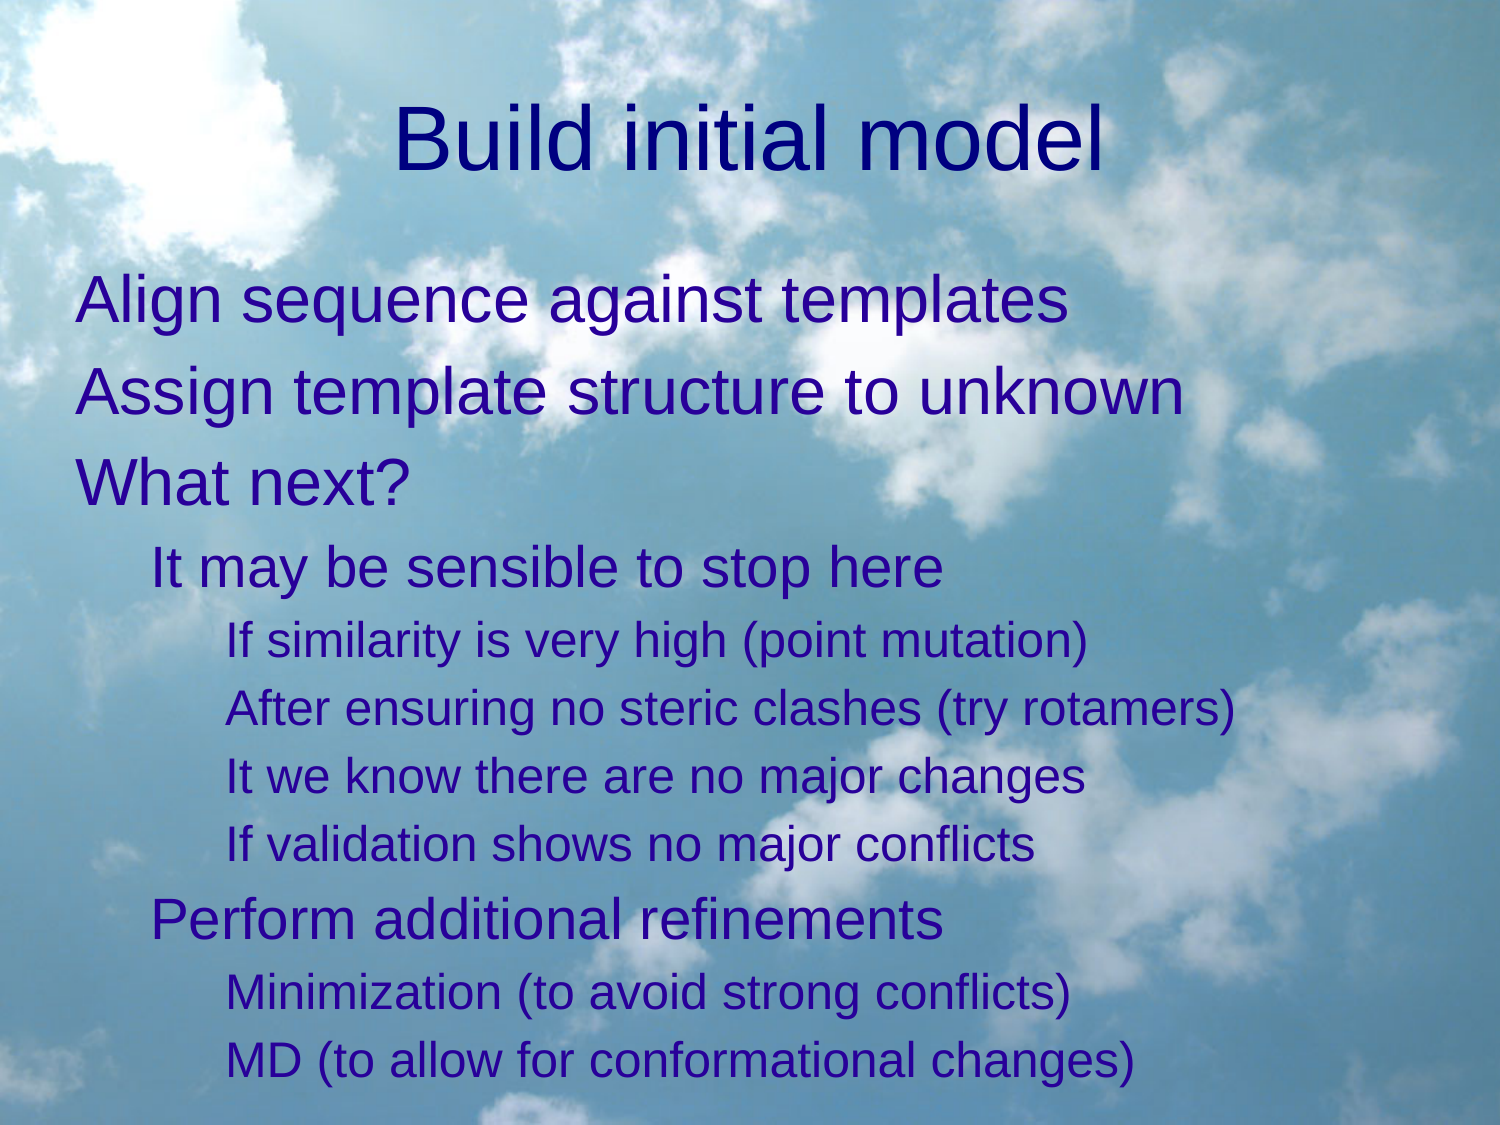

# Build initial model
Align sequence against templates
Assign template structure to unknown
What next?
It may be sensible to stop here
If similarity is very high (point mutation)
After ensuring no steric clashes (try rotamers)
It we know there are no major changes
If validation shows no major conflicts
Perform additional refinements
Minimization (to avoid strong conflicts)
MD (to allow for conformational changes)